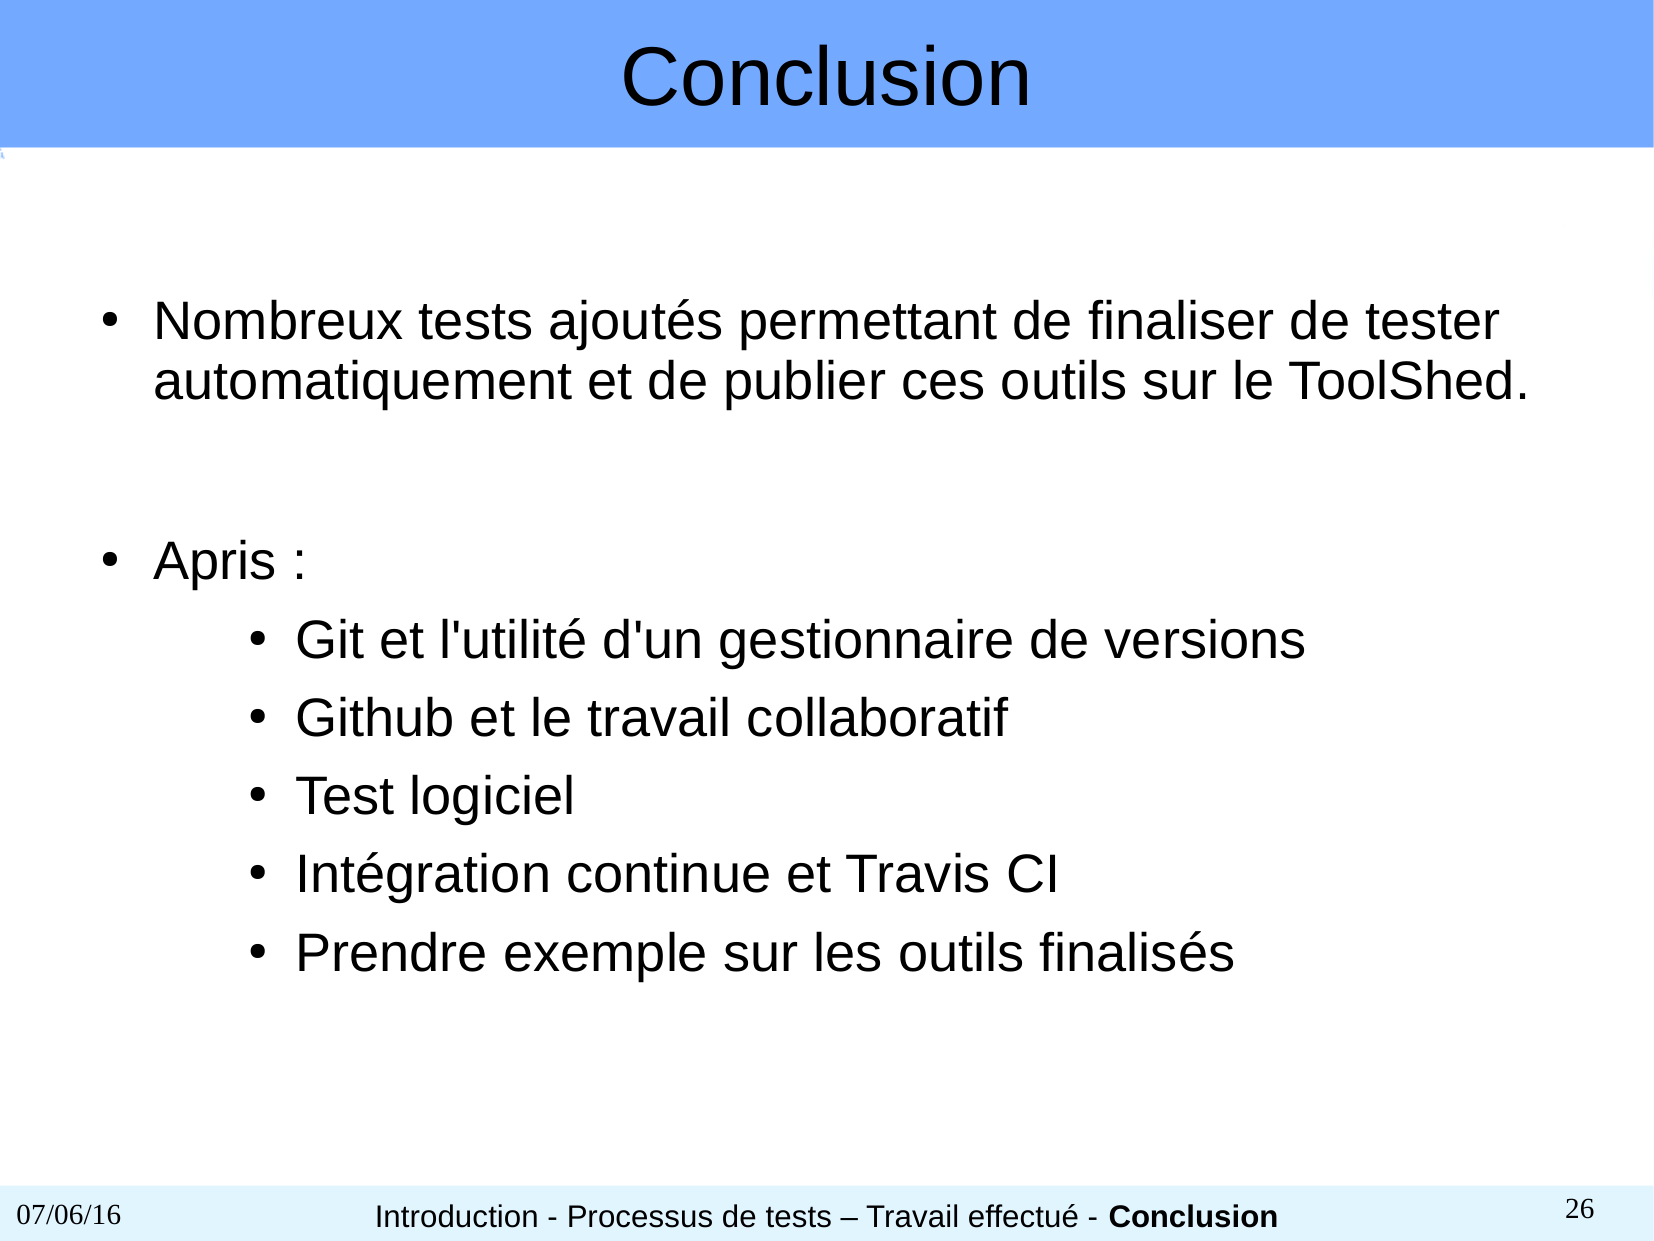

# Conclusion
Nombreux tests ajoutés permettant de finaliser de tester automatiquement et de publier ces outils sur le ToolShed.
Apris :
Git et l'utilité d'un gestionnaire de versions
Github et le travail collaboratif
Test logiciel
Intégration continue et Travis CI
Prendre exemple sur les outils finalisés